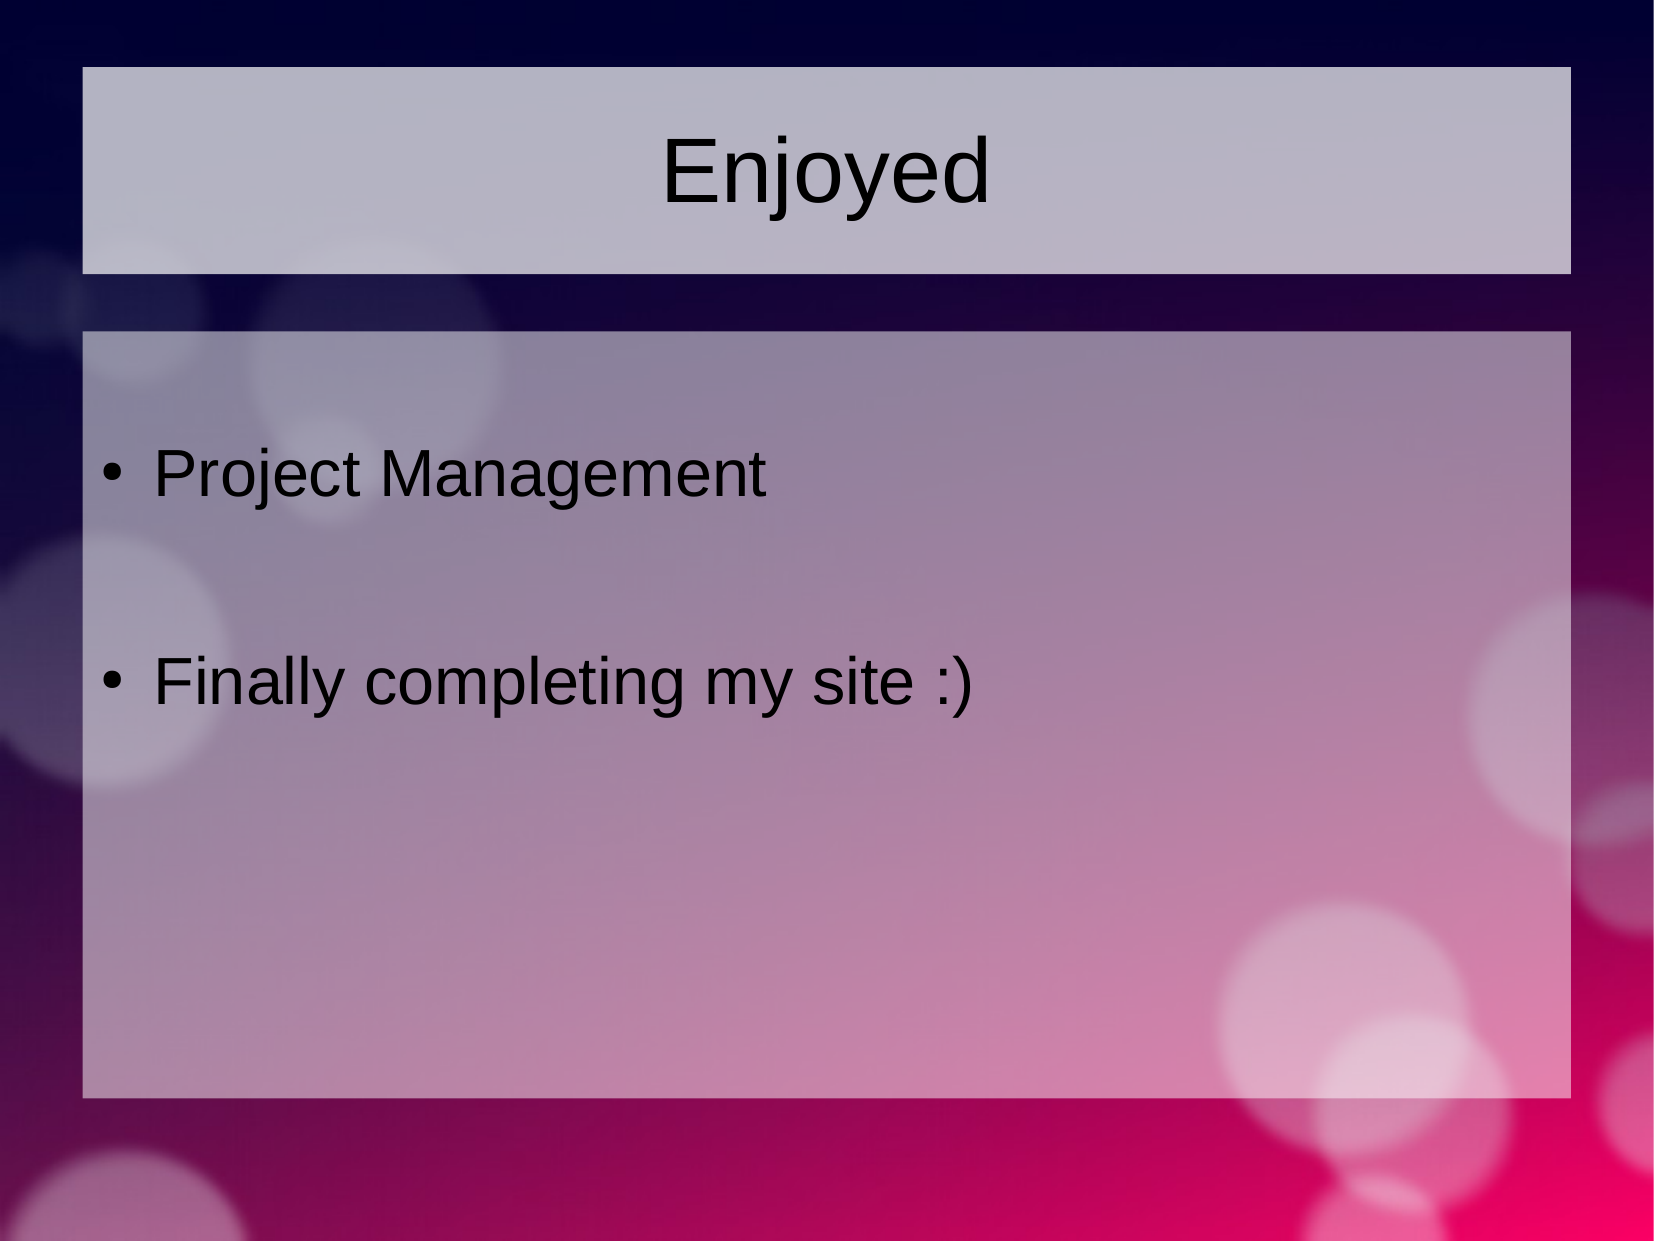

# Enjoyed
Project Management
Finally completing my site :)